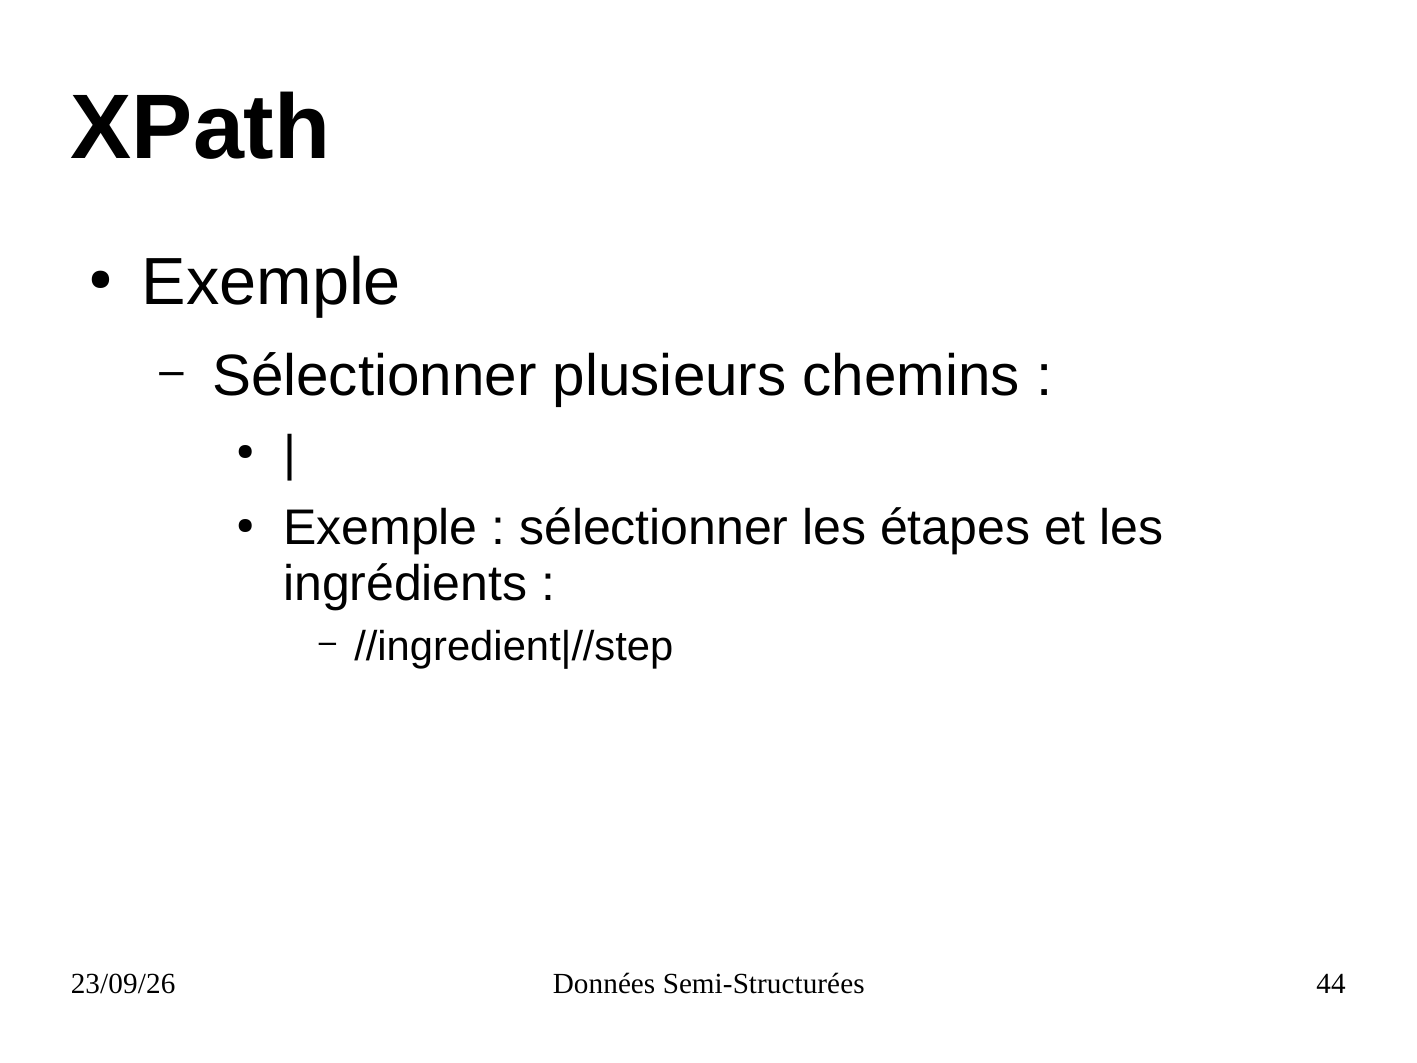

# XPath
Exemple
Sélectionner plusieurs chemins :
|
Exemple : sélectionner les étapes et les ingrédients :
//ingredient|//step
Données Semi-Structurées
44